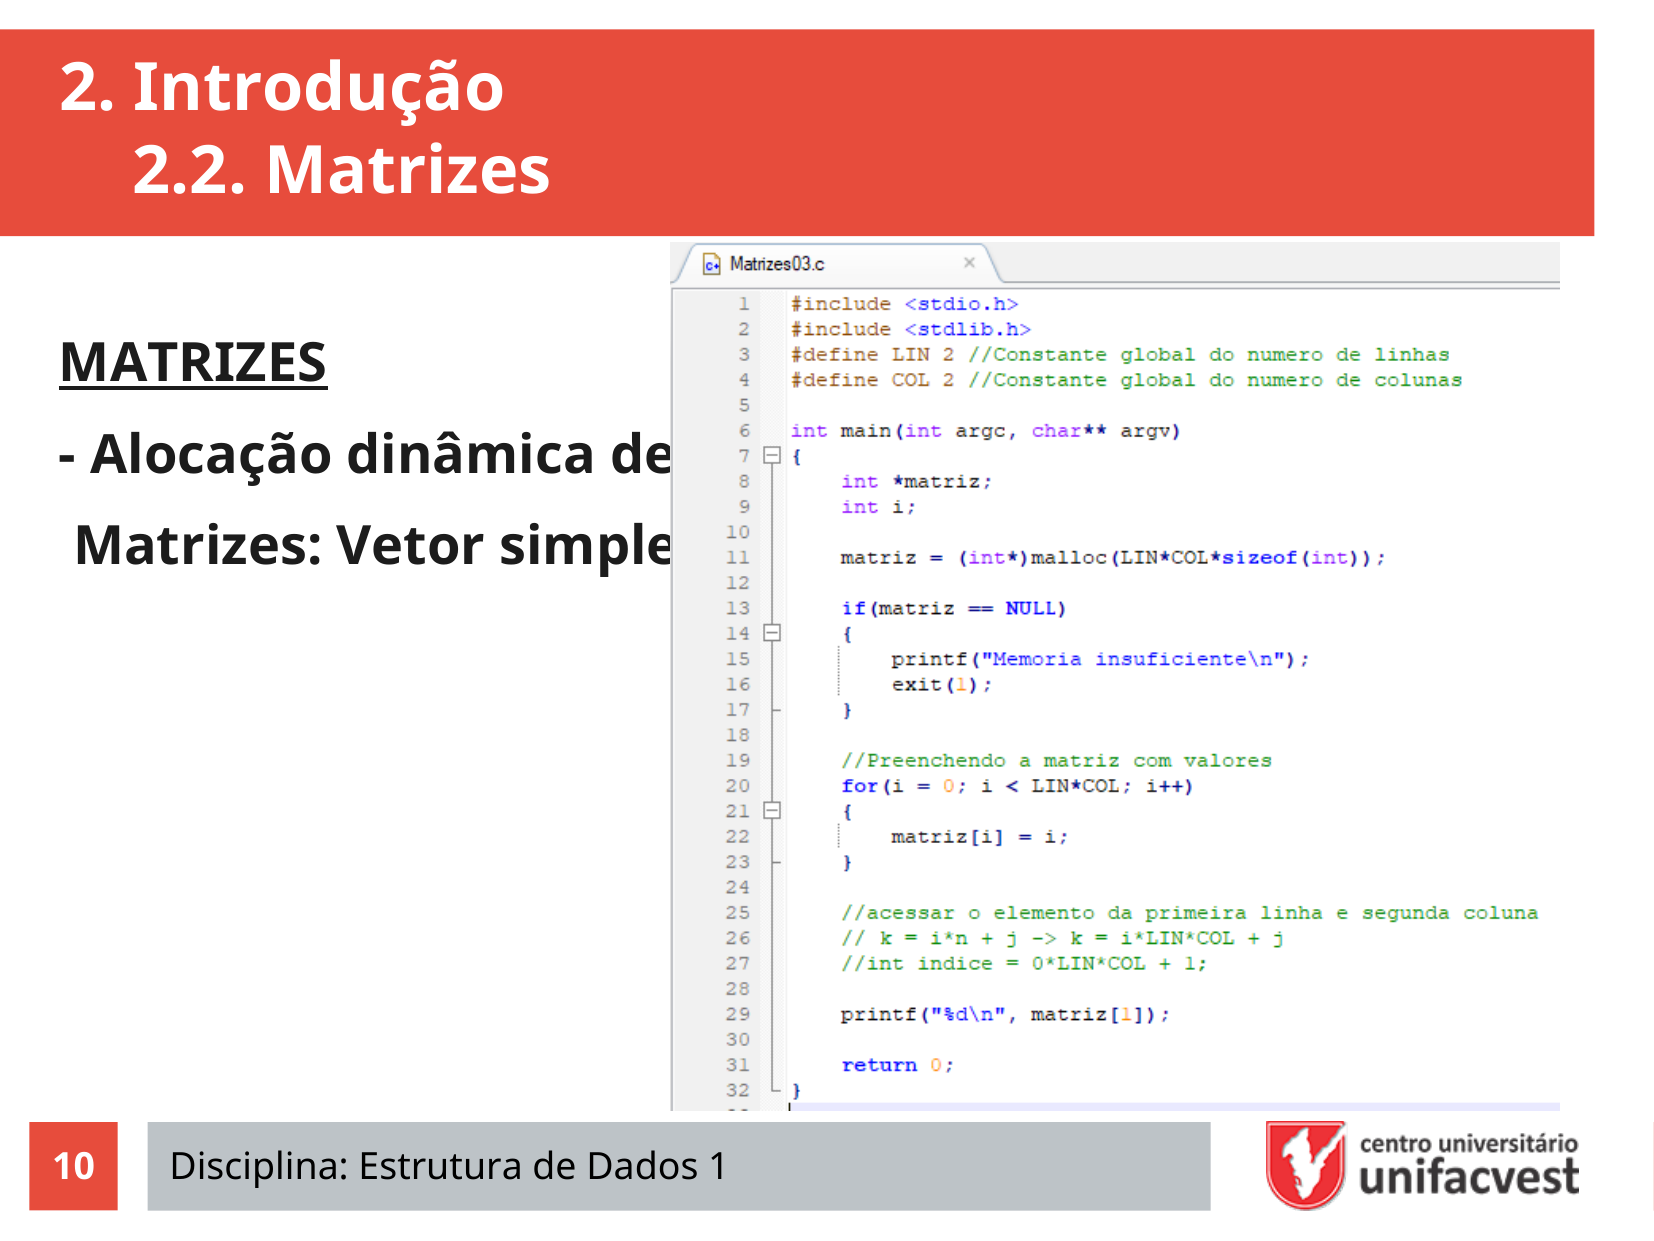

# 2. Introdução 2.2. Matrizes
MATRIZES
- Alocação dinâmica de
 Matrizes: Vetor simples
10
Disciplina: Estrutura de Dados 1